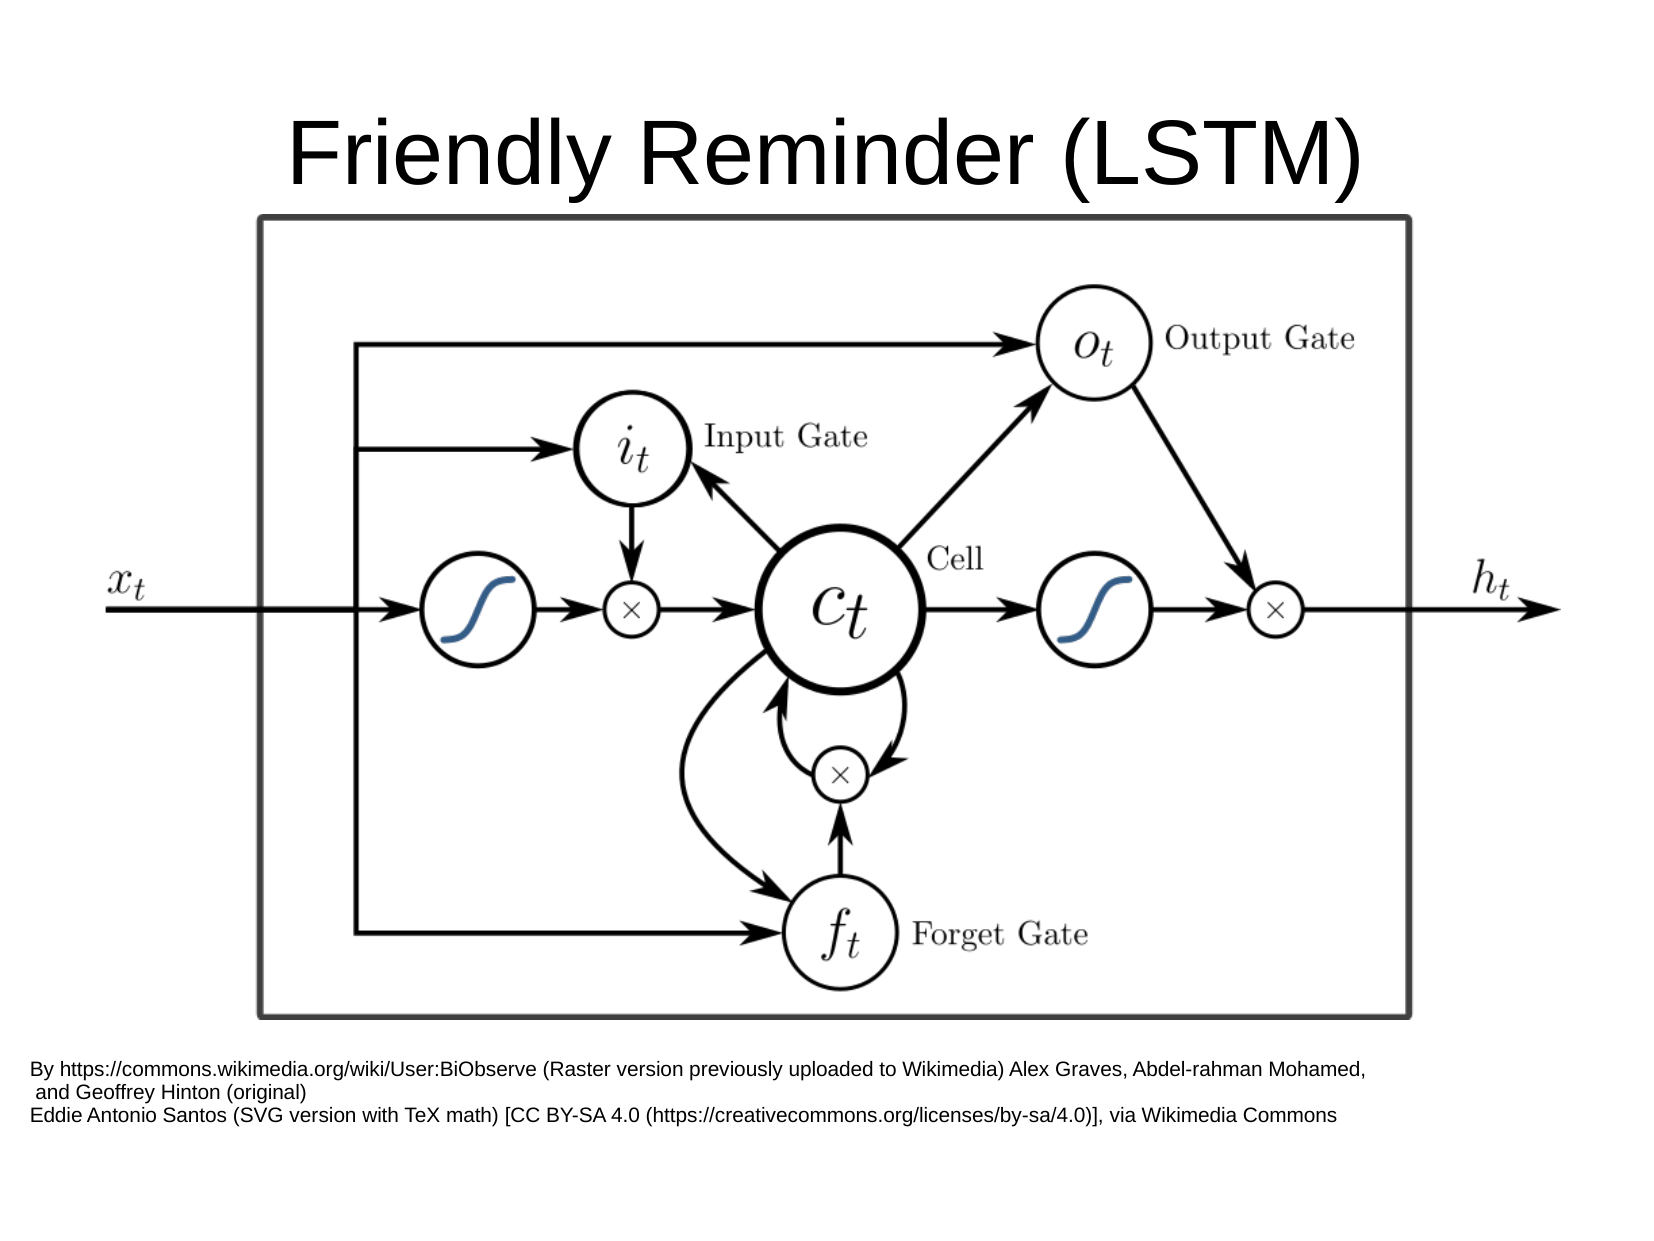

# Friendly Reminder (LSTM)
By https://commons.wikimedia.org/wiki/User:BiObserve (Raster version previously uploaded to Wikimedia) Alex Graves, Abdel-rahman Mohamed,
 and Geoffrey Hinton (original)
Eddie Antonio Santos (SVG version with TeX math) [CC BY-SA 4.0 (https://creativecommons.org/licenses/by-sa/4.0)], via Wikimedia Commons